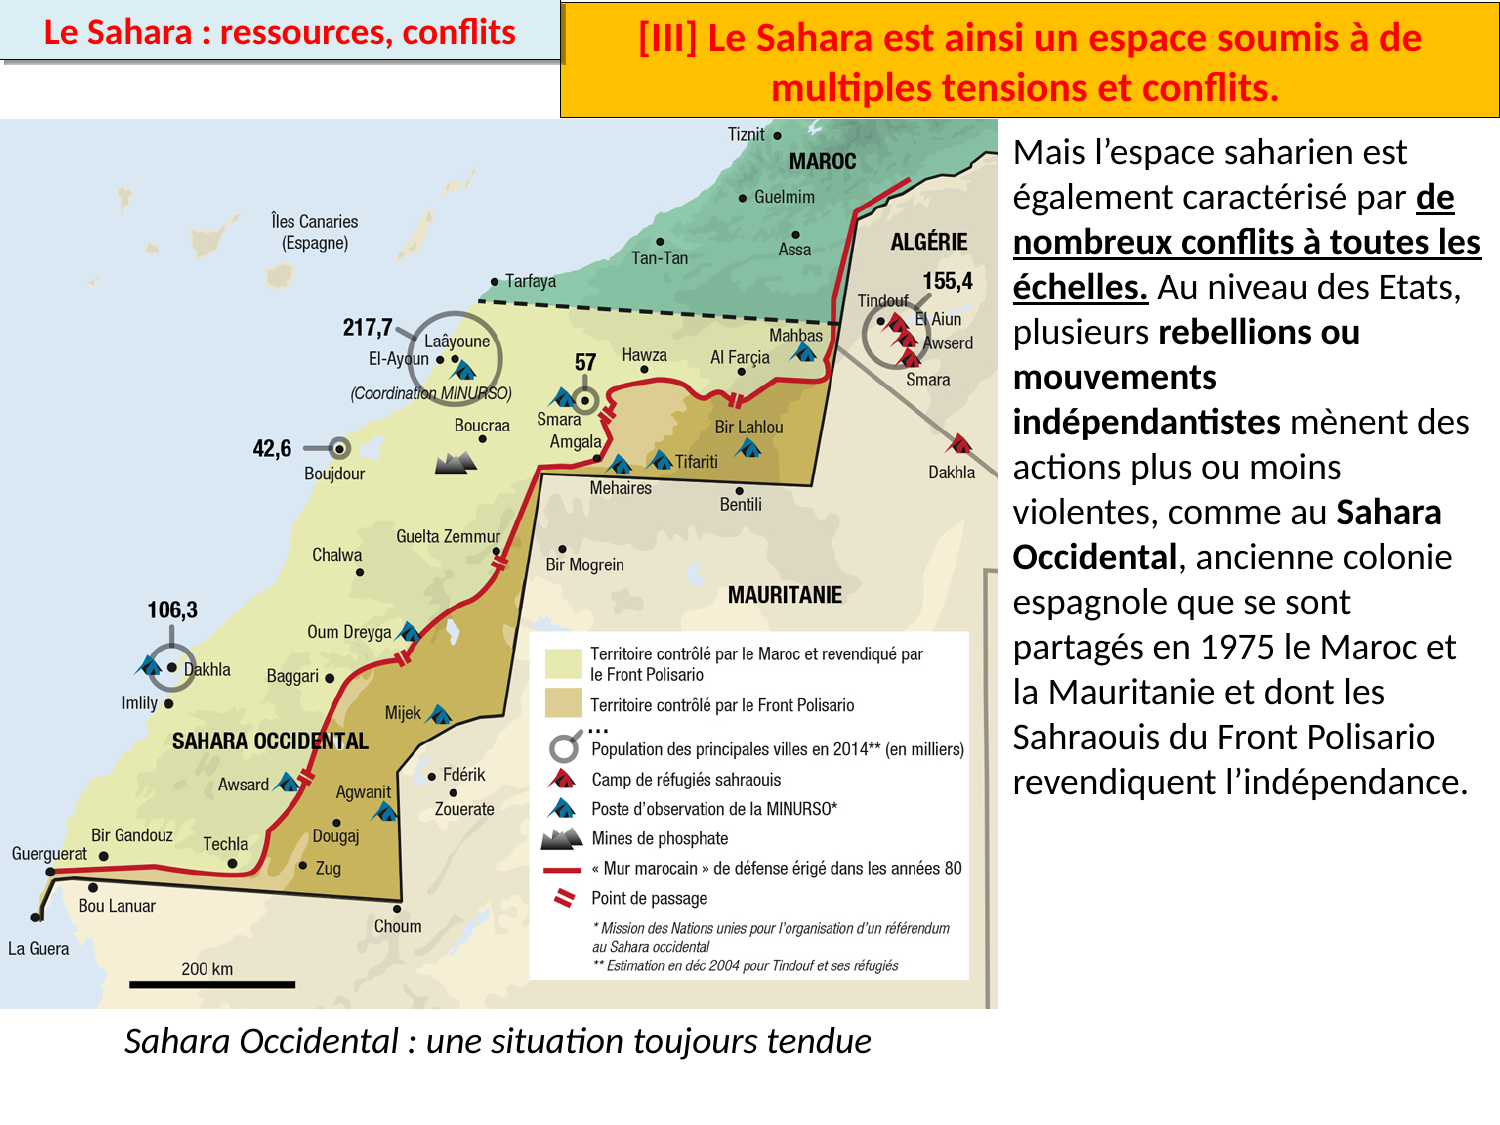

Le Sahara : ressources, conflits
[III] Le Sahara est ainsi un espace soumis à de multiples tensions et conflits.
Mais l’espace saharien est également caractérisé par de nombreux conflits à toutes les échelles. Au niveau des Etats, plusieurs rebellions ou mouvements indépendantistes mènent des actions plus ou moins violentes, comme au Sahara Occidental, ancienne colonie espagnole que se sont partagés en 1975 le Maroc et la Mauritanie et dont les Sahraouis du Front Polisario revendiquent l’indépendance.
Sahara Occidental : une situation toujours tendue